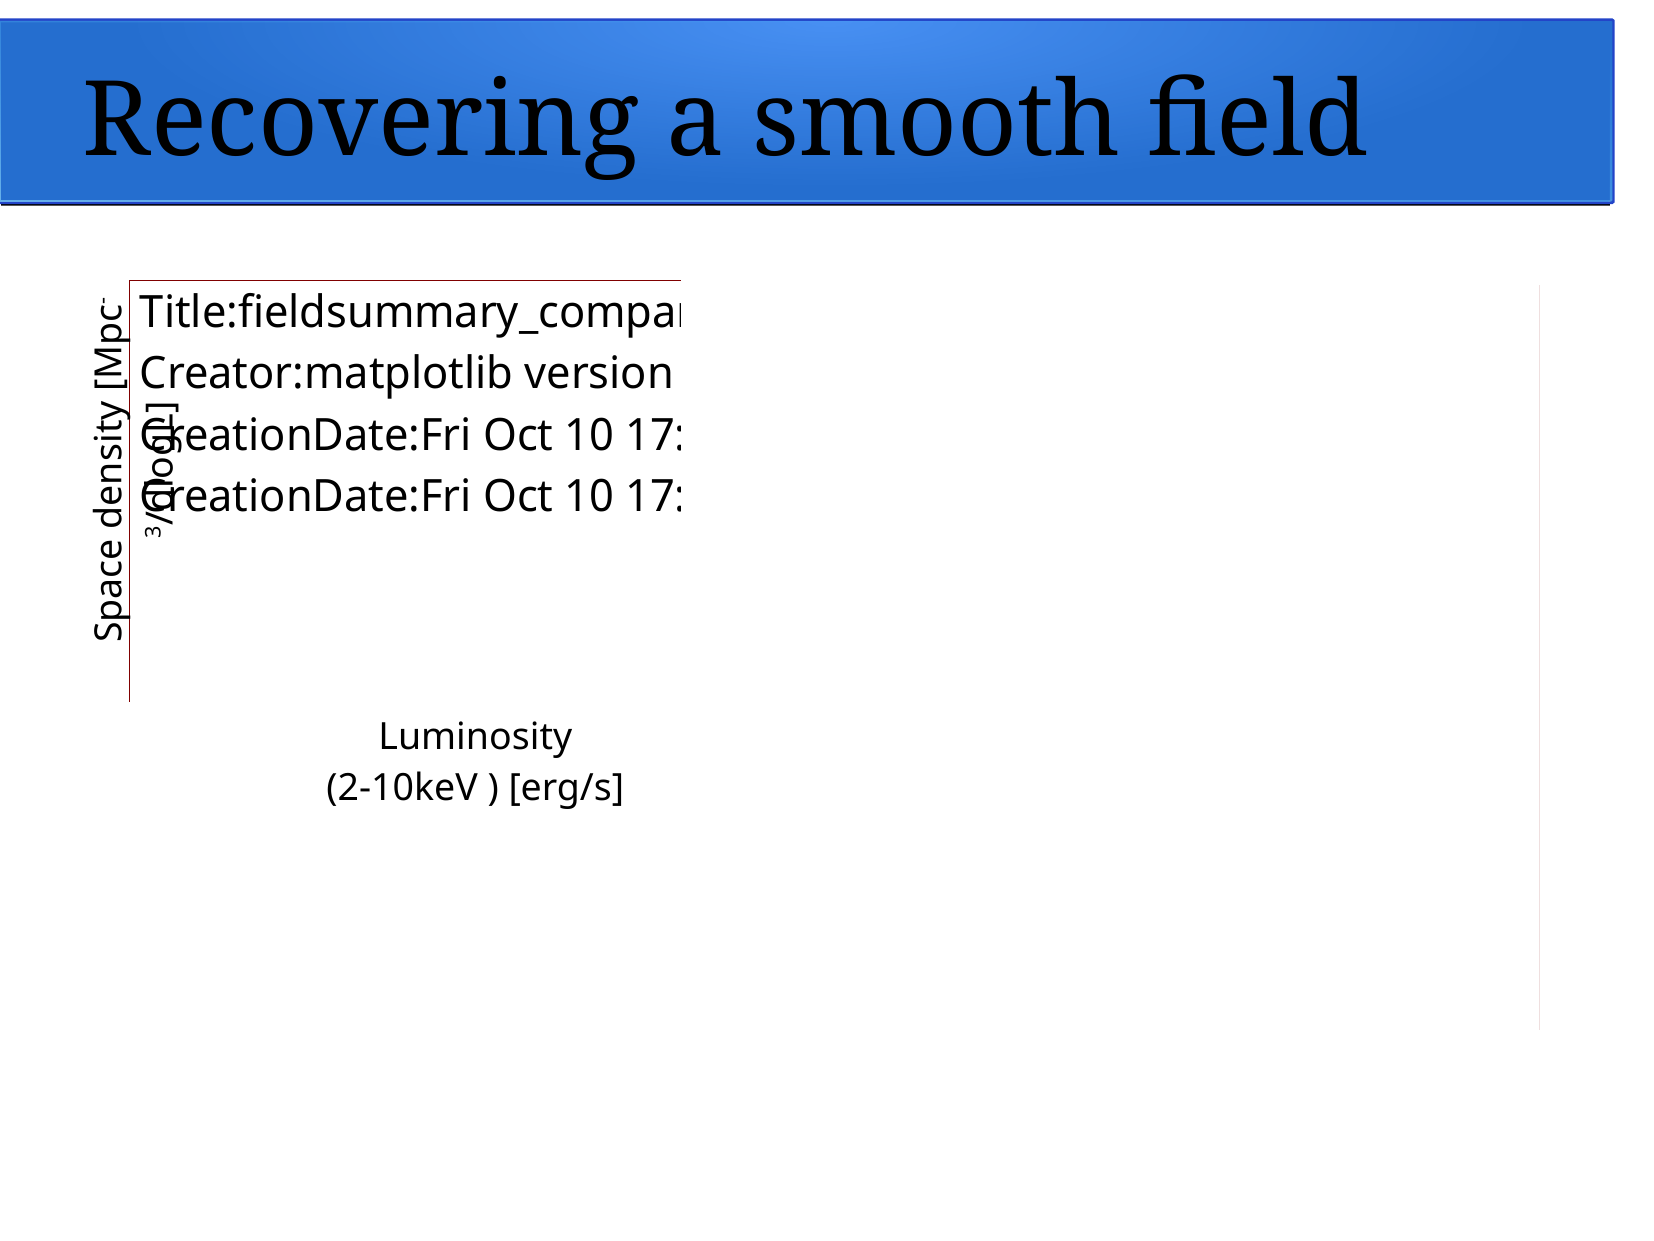

# Recovering a smooth field
Space density [Mpc-3/dlogL]
Luminosity
(2-10keV ) [erg/s]